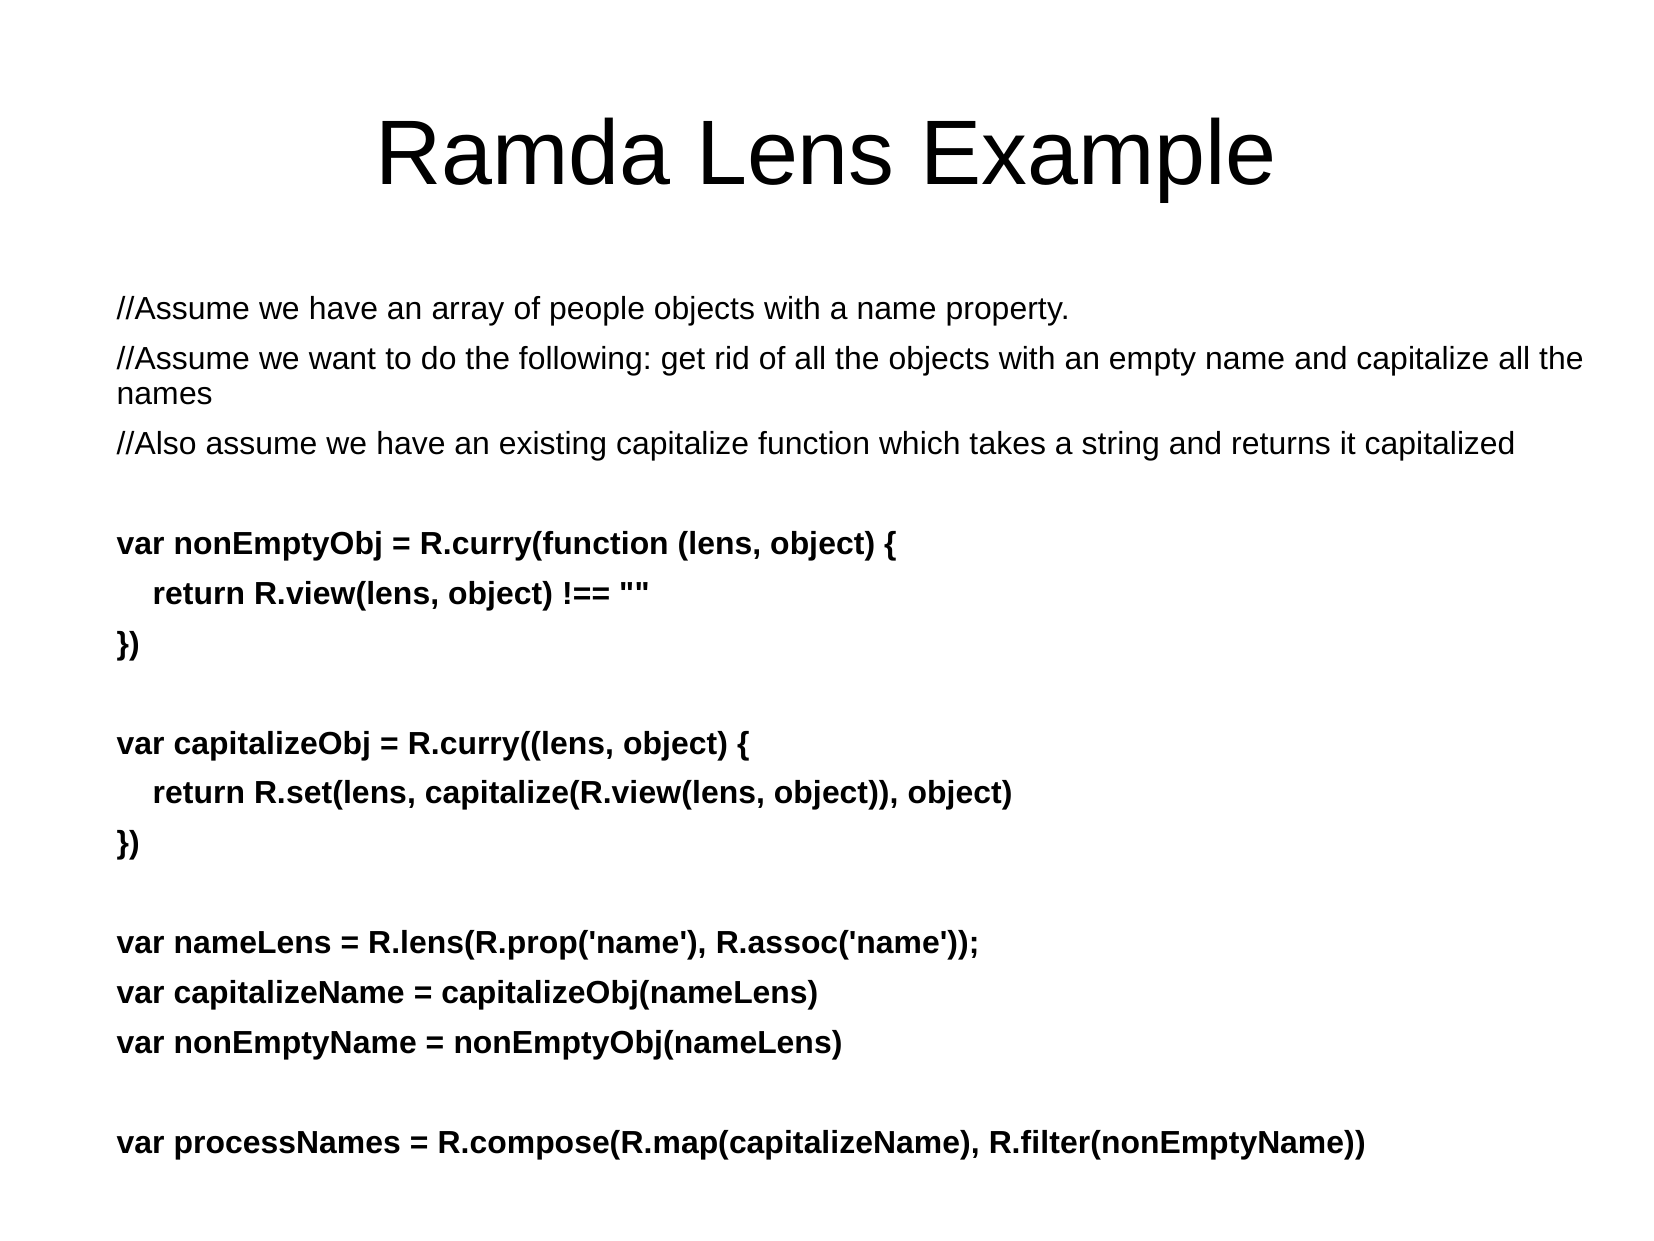

# Ramda Lens Example
//Assume we have an array of people objects with a name property.
//Assume we want to do the following: get rid of all the objects with an empty name and capitalize all the names
//Also assume we have an existing capitalize function which takes a string and returns it capitalized
var nonEmptyObj = R.curry(function (lens, object) {
 return R.view(lens, object) !== ""
})
var capitalizeObj = R.curry((lens, object) {
 return R.set(lens, capitalize(R.view(lens, object)), object)
})
var nameLens = R.lens(R.prop('name'), R.assoc('name'));
var capitalizeName = capitalizeObj(nameLens)
var nonEmptyName = nonEmptyObj(nameLens)
var processNames = R.compose(R.map(capitalizeName), R.filter(nonEmptyName))